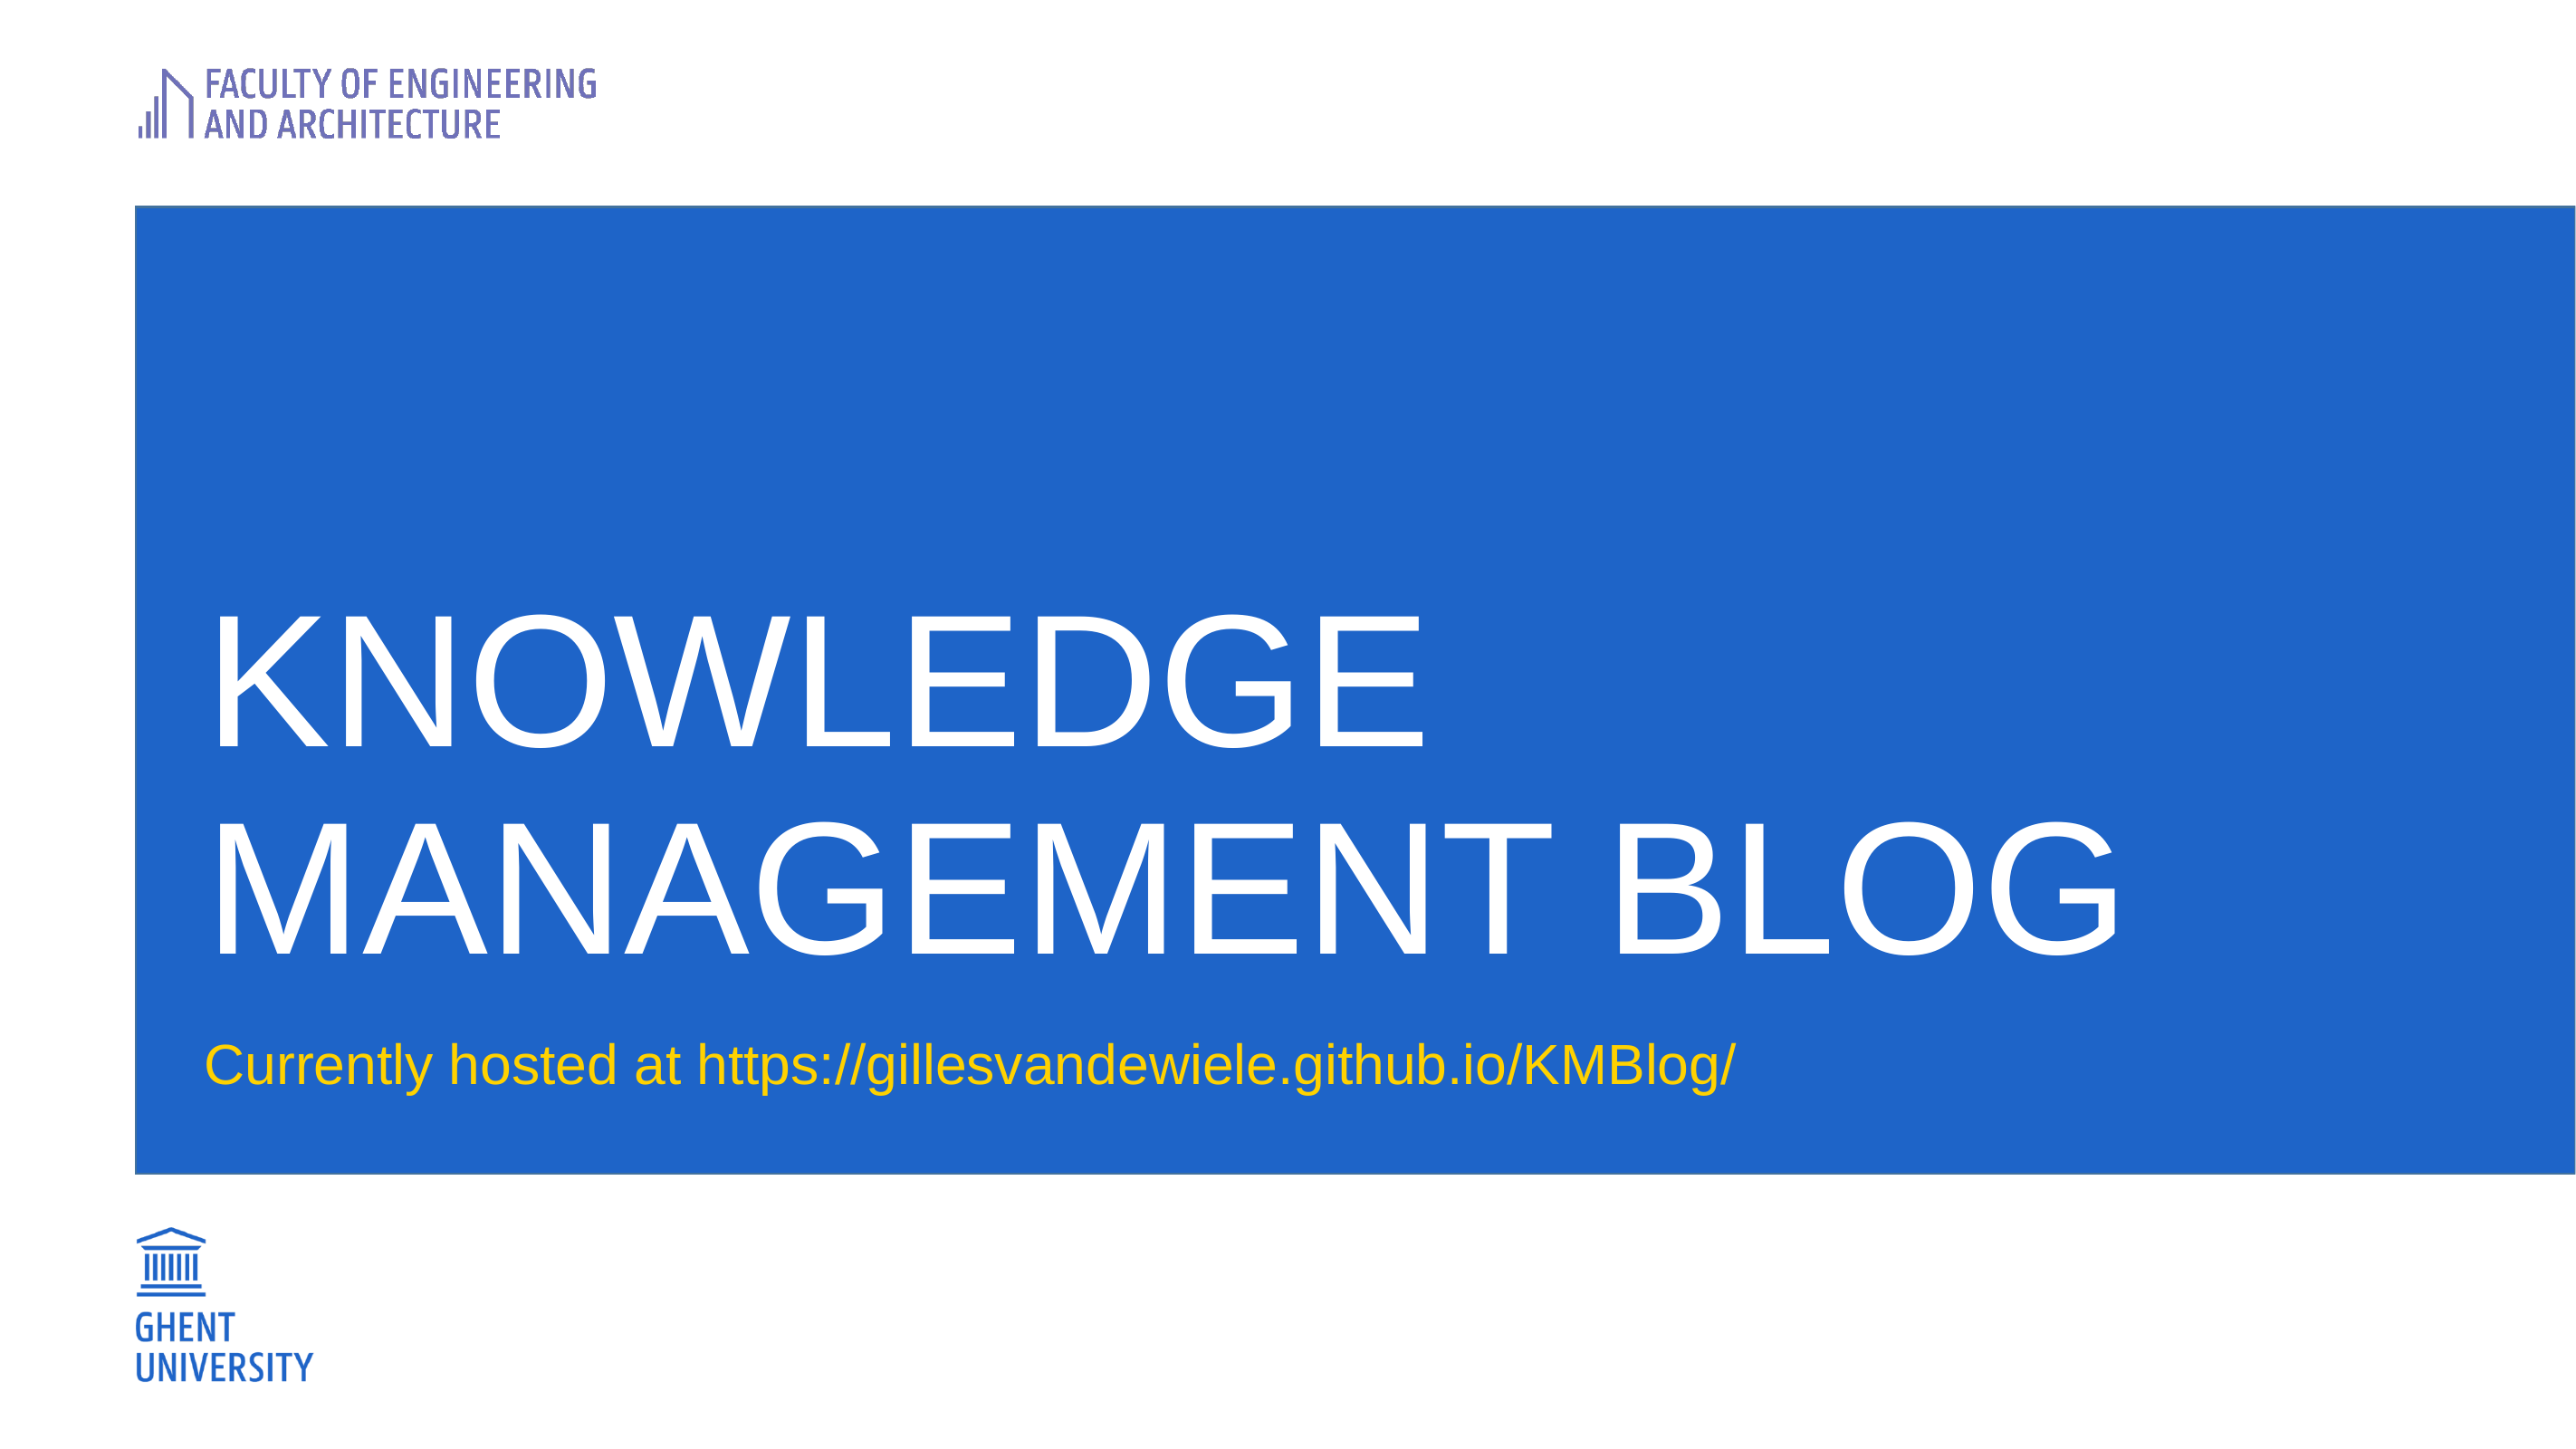

# Knowledge management blog
Currently hosted at https://gillesvandewiele.github.io/KMBlog/